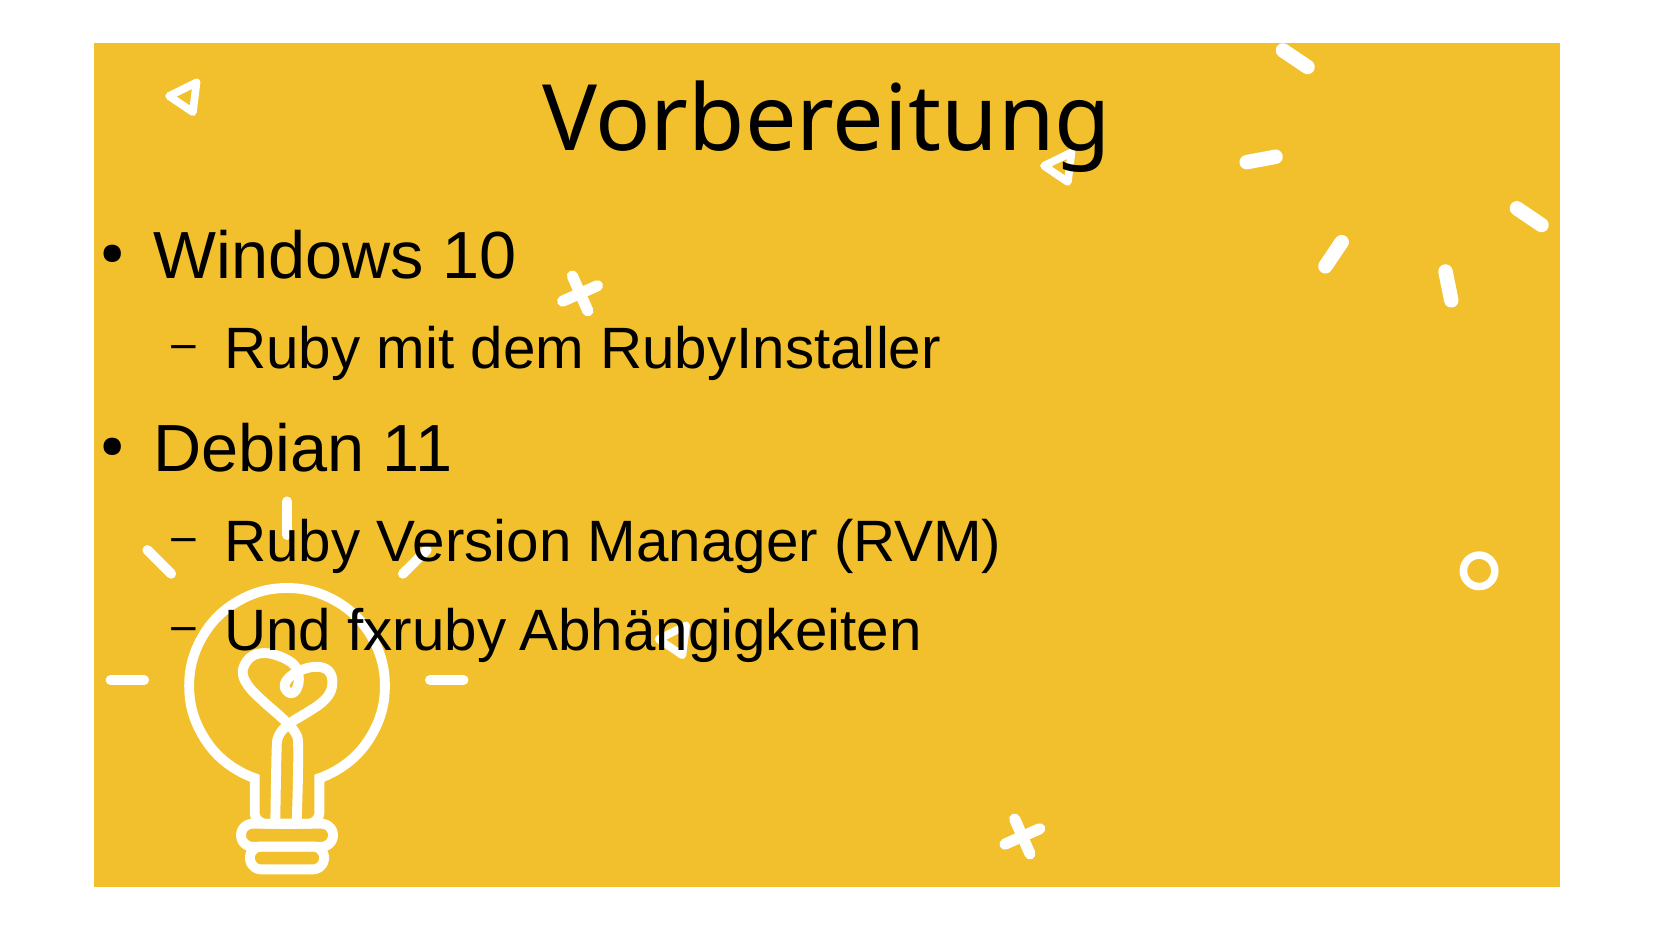

# Vorbereitung
Windows 10
Ruby mit dem RubyInstaller
Debian 11
Ruby Version Manager (RVM)
Und fxruby Abhängigkeiten